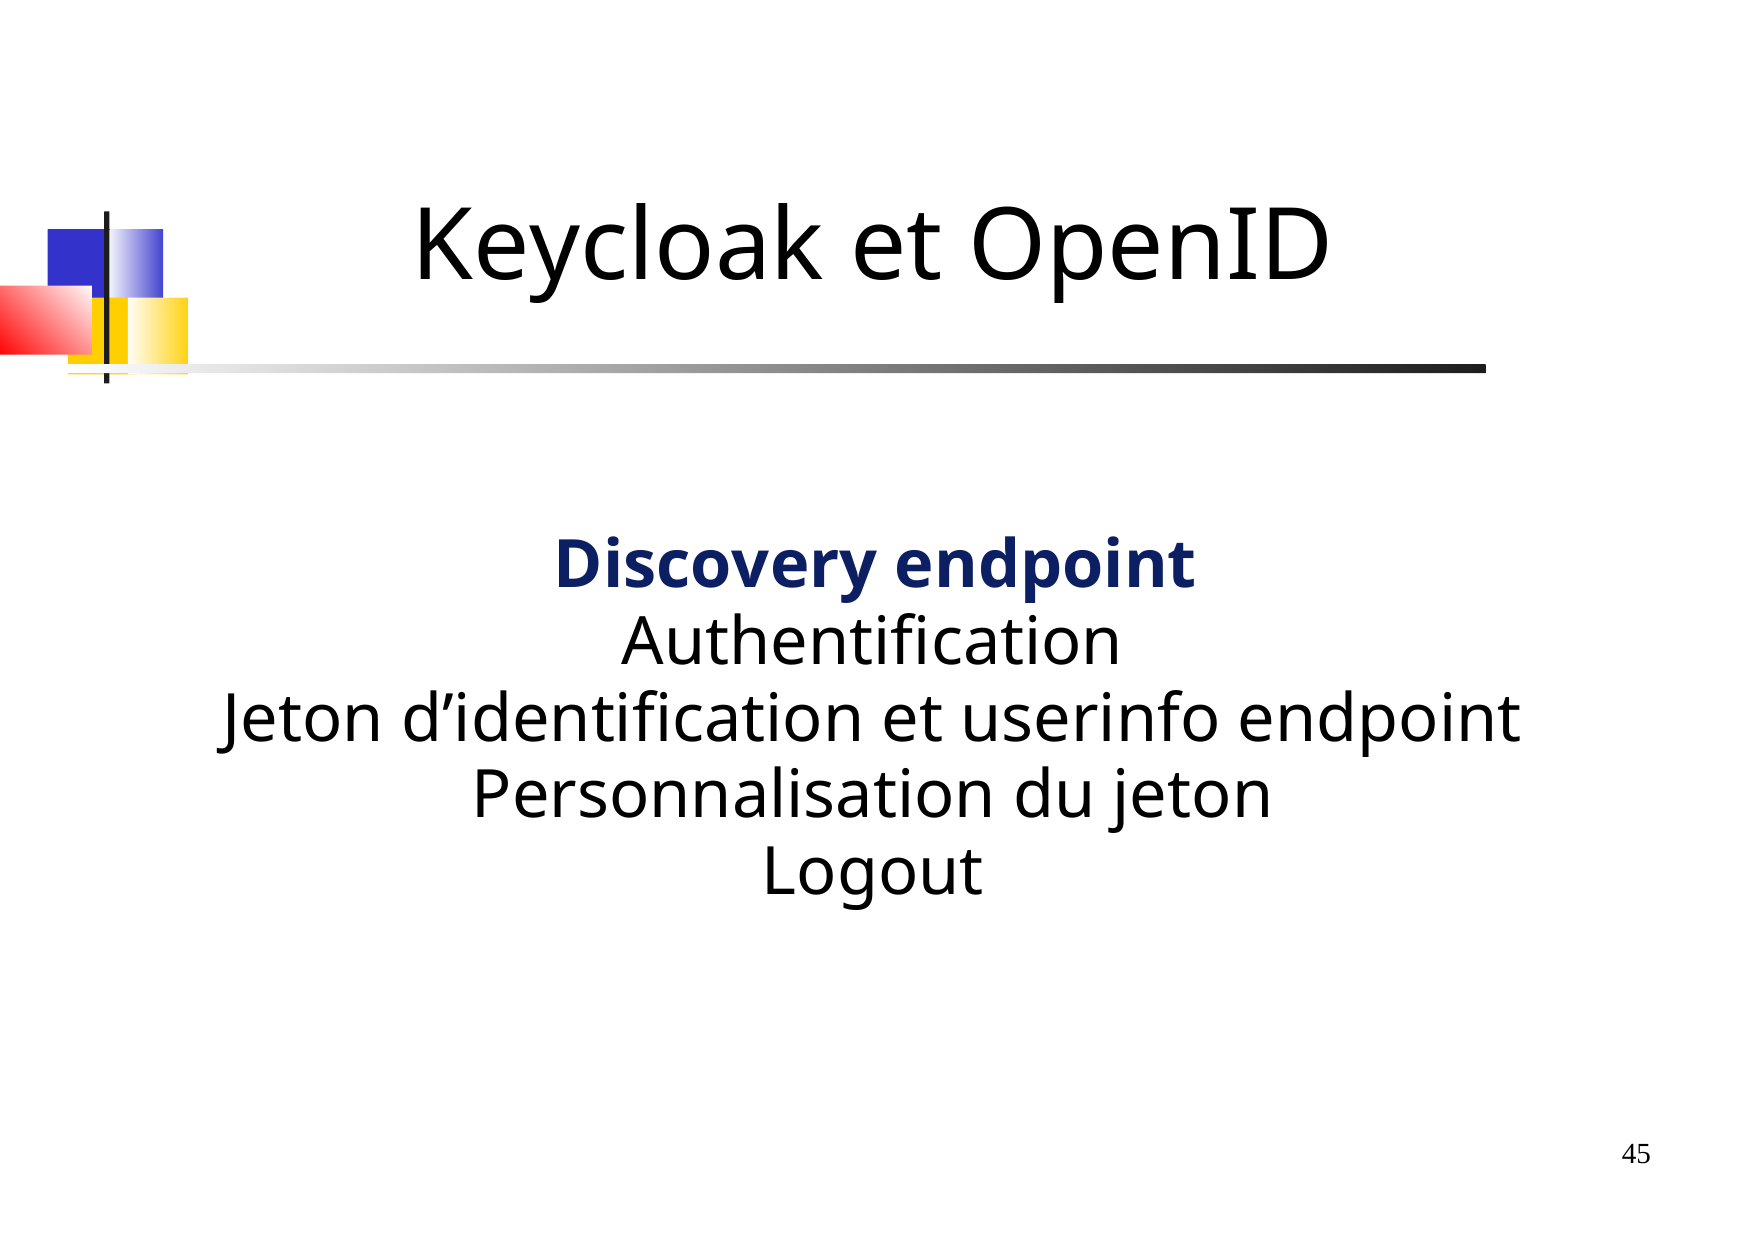

# Keycloak et OpenID
Discovery endpoint
Authentification
Jeton d’identification et userinfo endpoint
Personnalisation du jeton
Logout